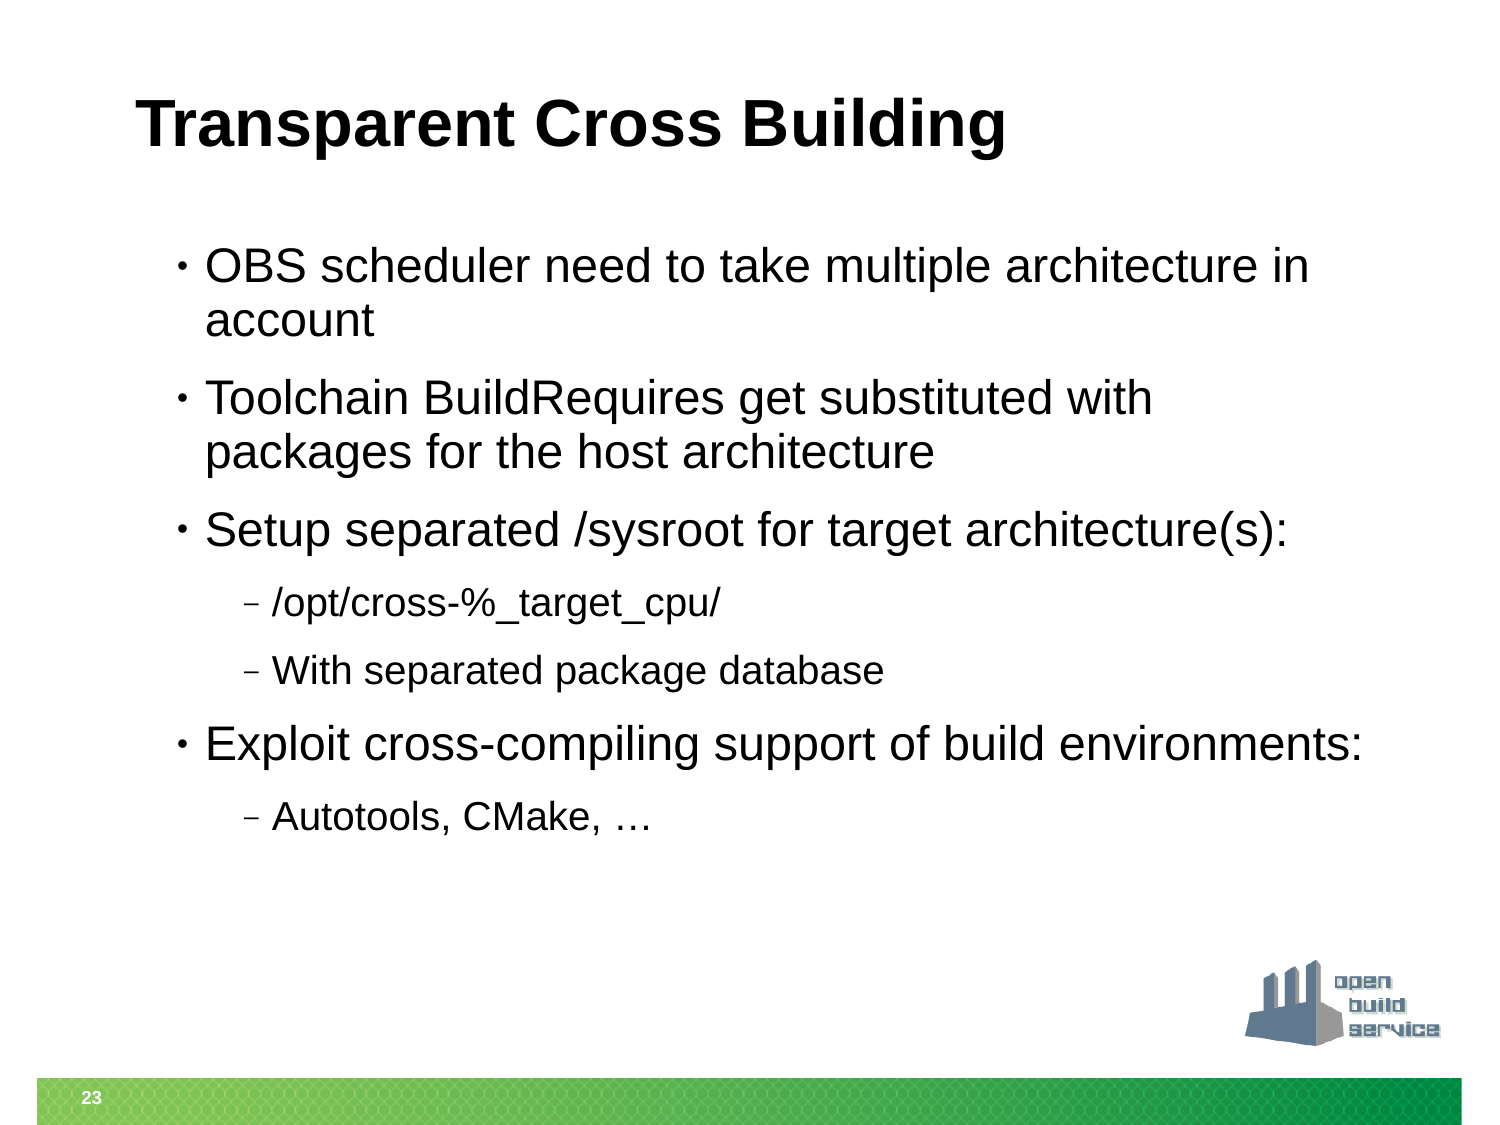

# Transparent Cross Building
OBS scheduler need to take multiple architecture in account
Toolchain BuildRequires get substituted with packages for the host architecture
Setup separated /sysroot for target architecture(s):
/opt/cross-%_target_cpu/
With separated package database
Exploit cross-compiling support of build environments:
Autotools, CMake, …